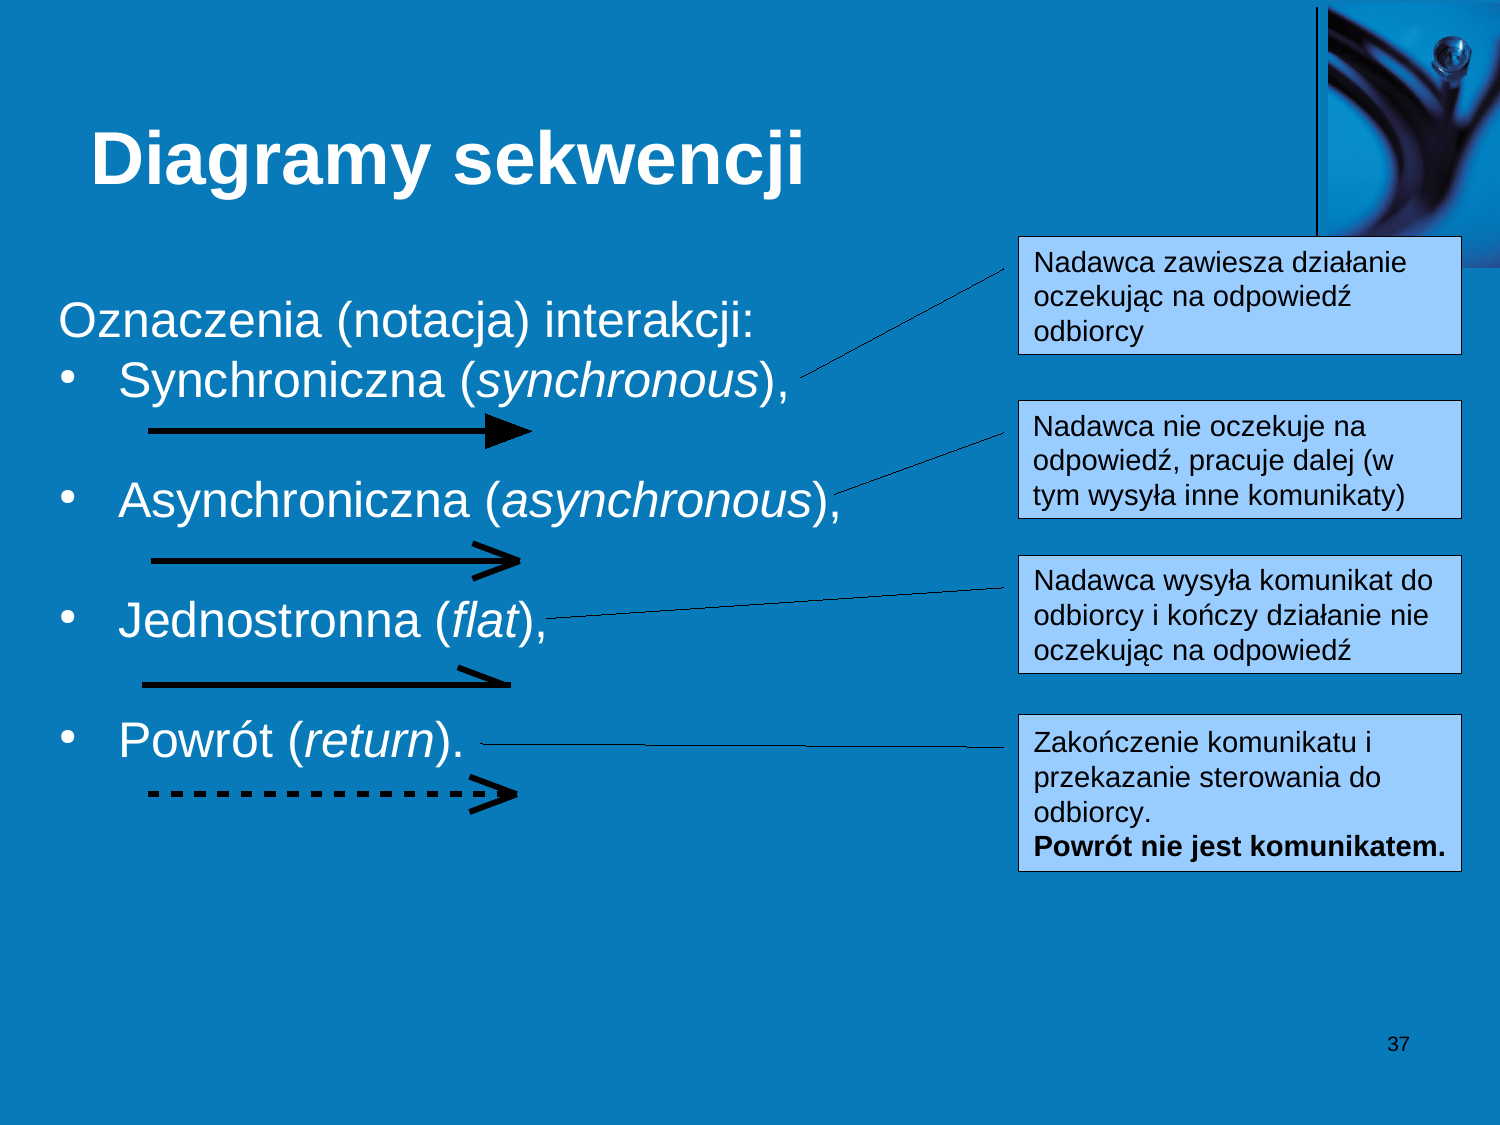

# Diagramy sekwencji
Nadawca zawiesza działanie oczekując na odpowiedź odbiorcy
Oznaczenia (notacja) interakcji:
Synchroniczna (synchronous),
Asynchroniczna (asynchronous),
Jednostronna (flat),
Powrót (return).
Nadawca nie oczekuje na odpowiedź, pracuje dalej (w tym wysyła inne komunikaty)
Nadawca wysyła komunikat do odbiorcy i kończy działanie nie oczekując na odpowiedź
Zakończenie komunikatu i przekazanie sterowania do odbiorcy.
Powrót nie jest komunikatem.
37